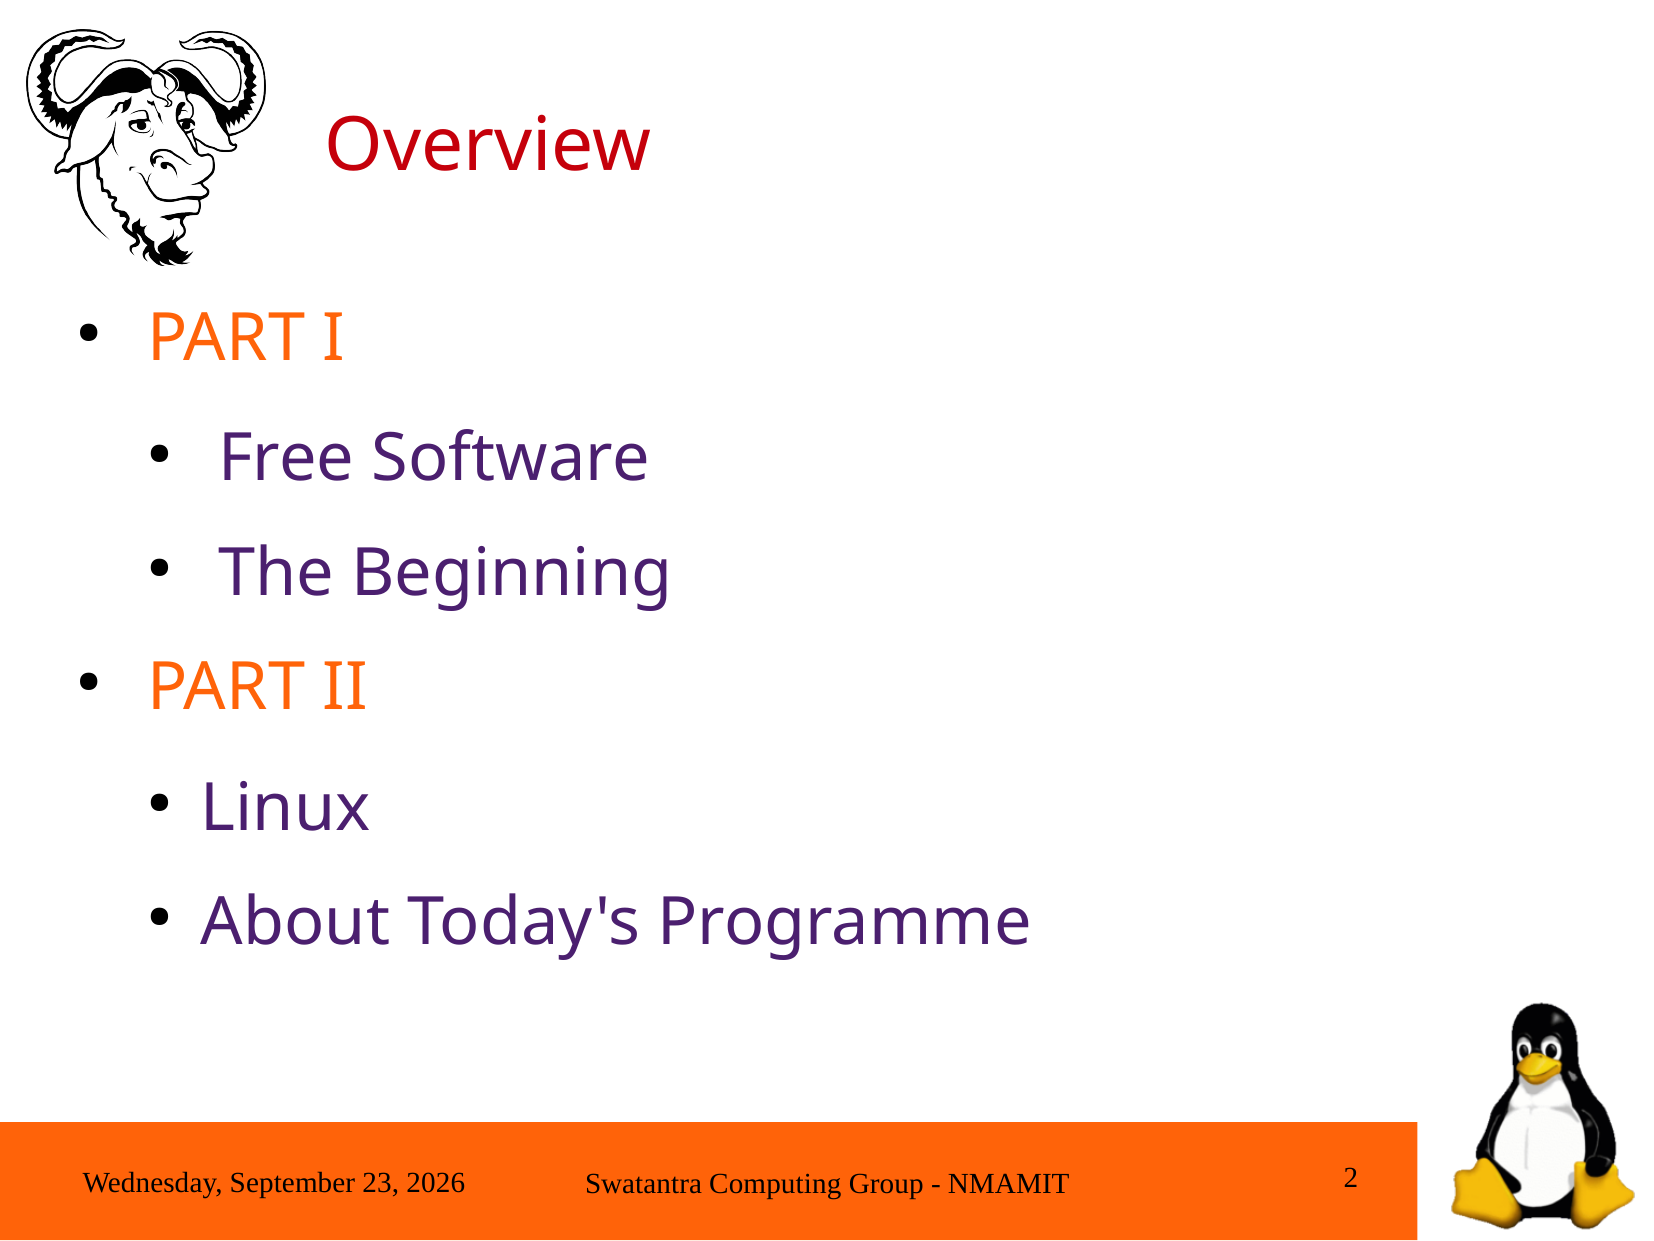

# Overview
 PART I
 Free Software
 The Beginning
 PART II
Linux
About Today's Programme
2
Swatantra Computing Group - NMAMIT